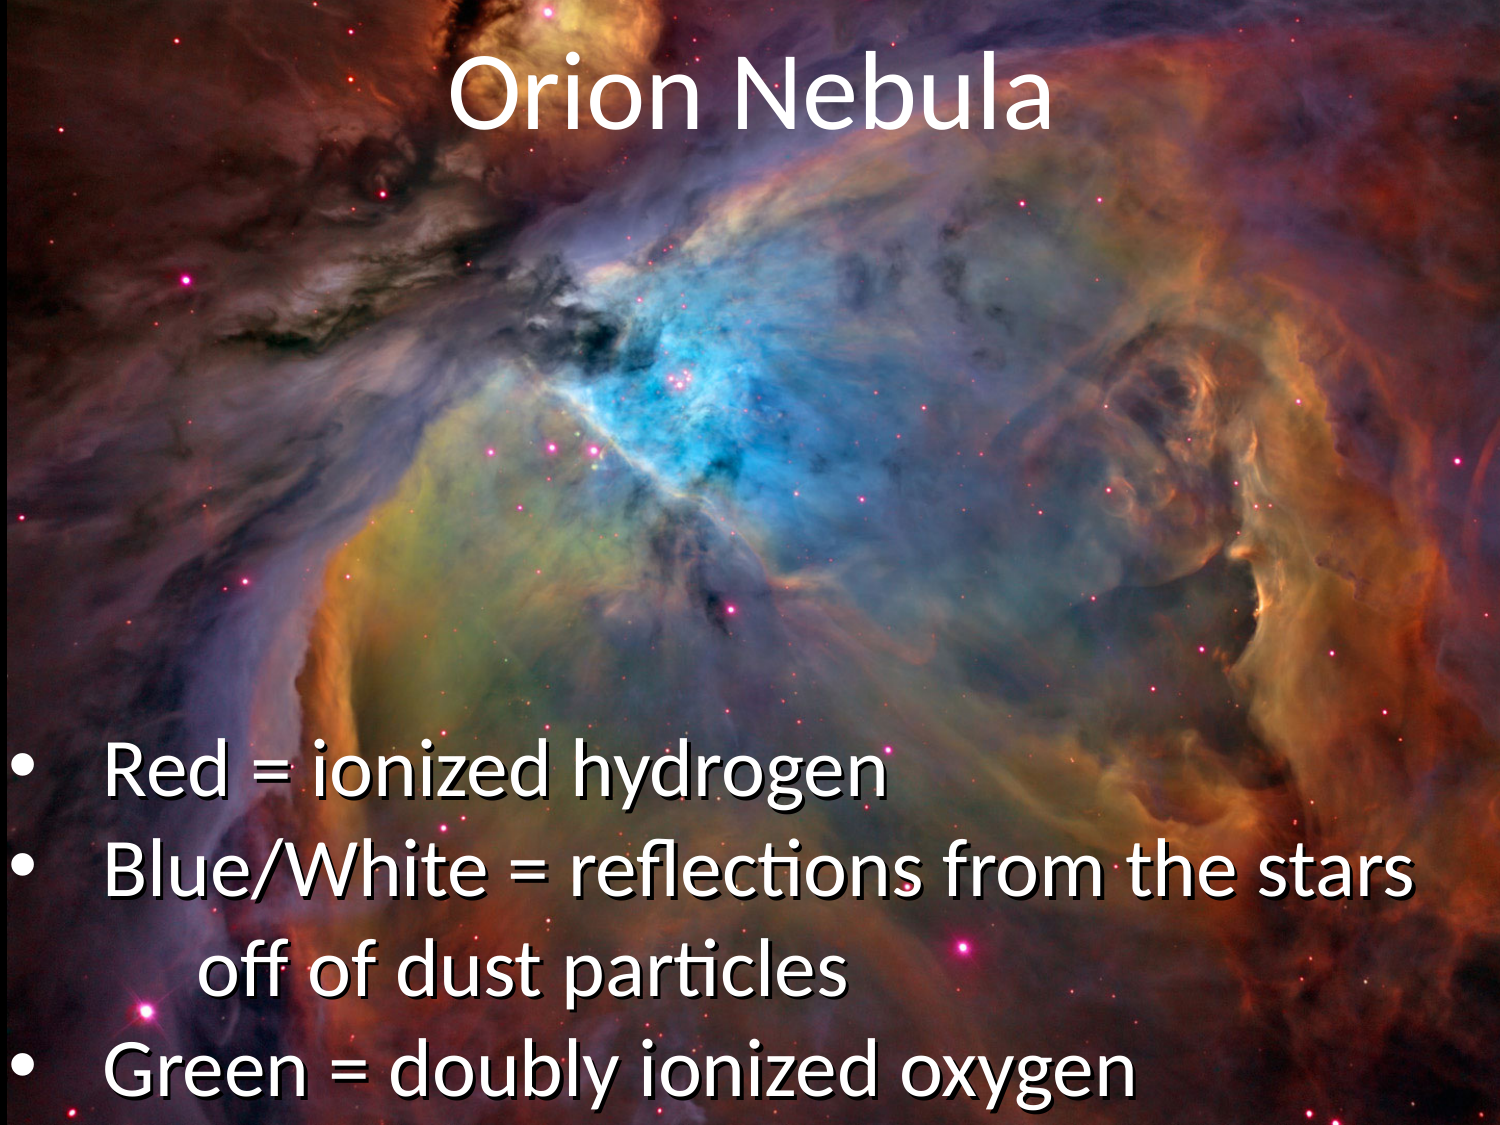

Orion Nebula
Red = ionized hydrogen
Blue/White = reflections from the stars off of dust particles
Green = doubly ionized oxygen